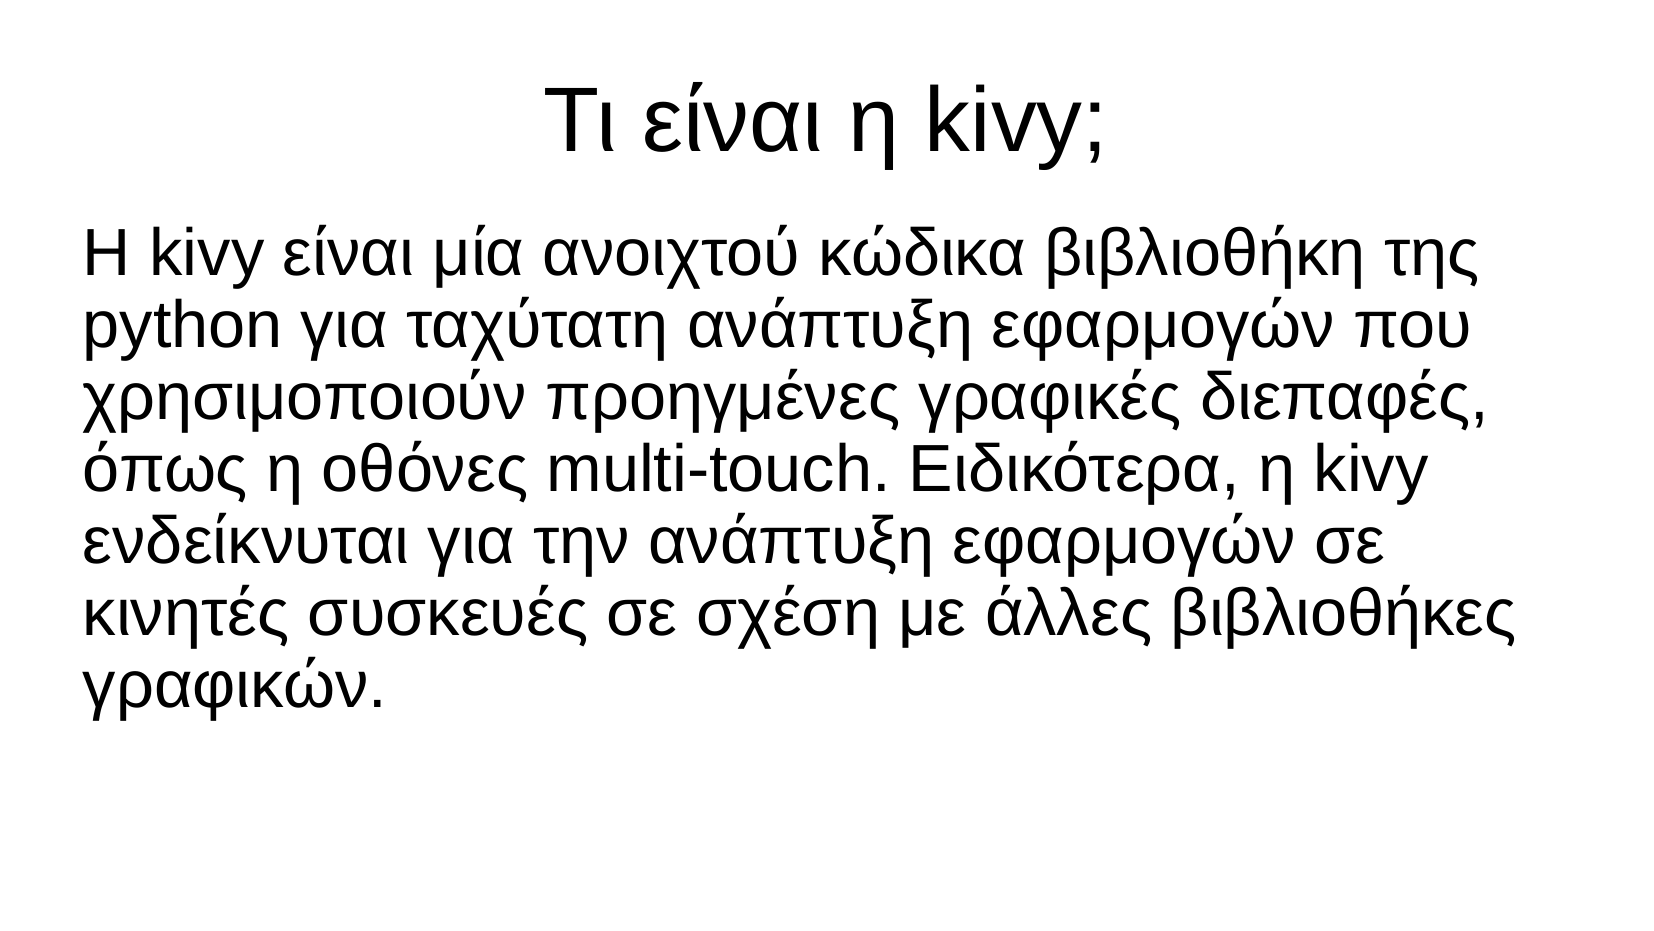

# Τι είναι η kivy;
Η kivy είναι μία ανοιχτού κώδικα βιβλιοθήκη της python για ταχύτατη ανάπτυξη εφαρμογών που χρησιμοποιούν προηγμένες γραφικές διεπαφές, όπως η οθόνες multi-touch. Ειδικότερα, η kivy ενδείκνυται για την ανάπτυξη εφαρμογών σε κινητές συσκευές σε σχέση με άλλες βιβλιοθήκες γραφικών.